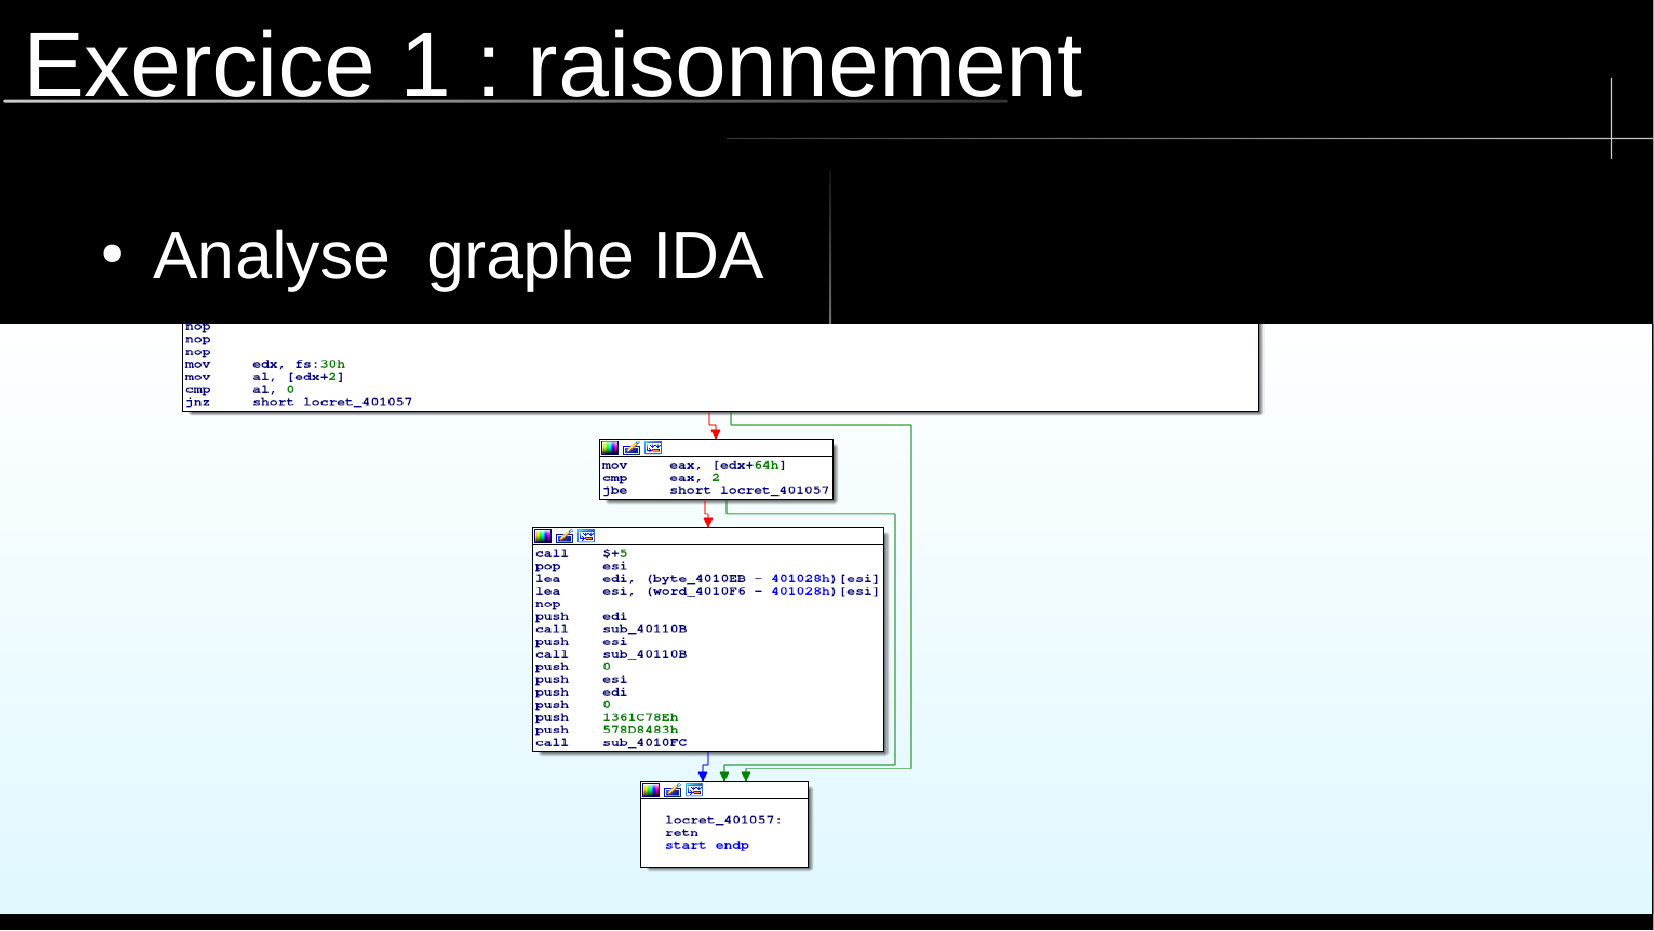

# Exercice 1 : raisonnement
Analyse graphe IDA
3